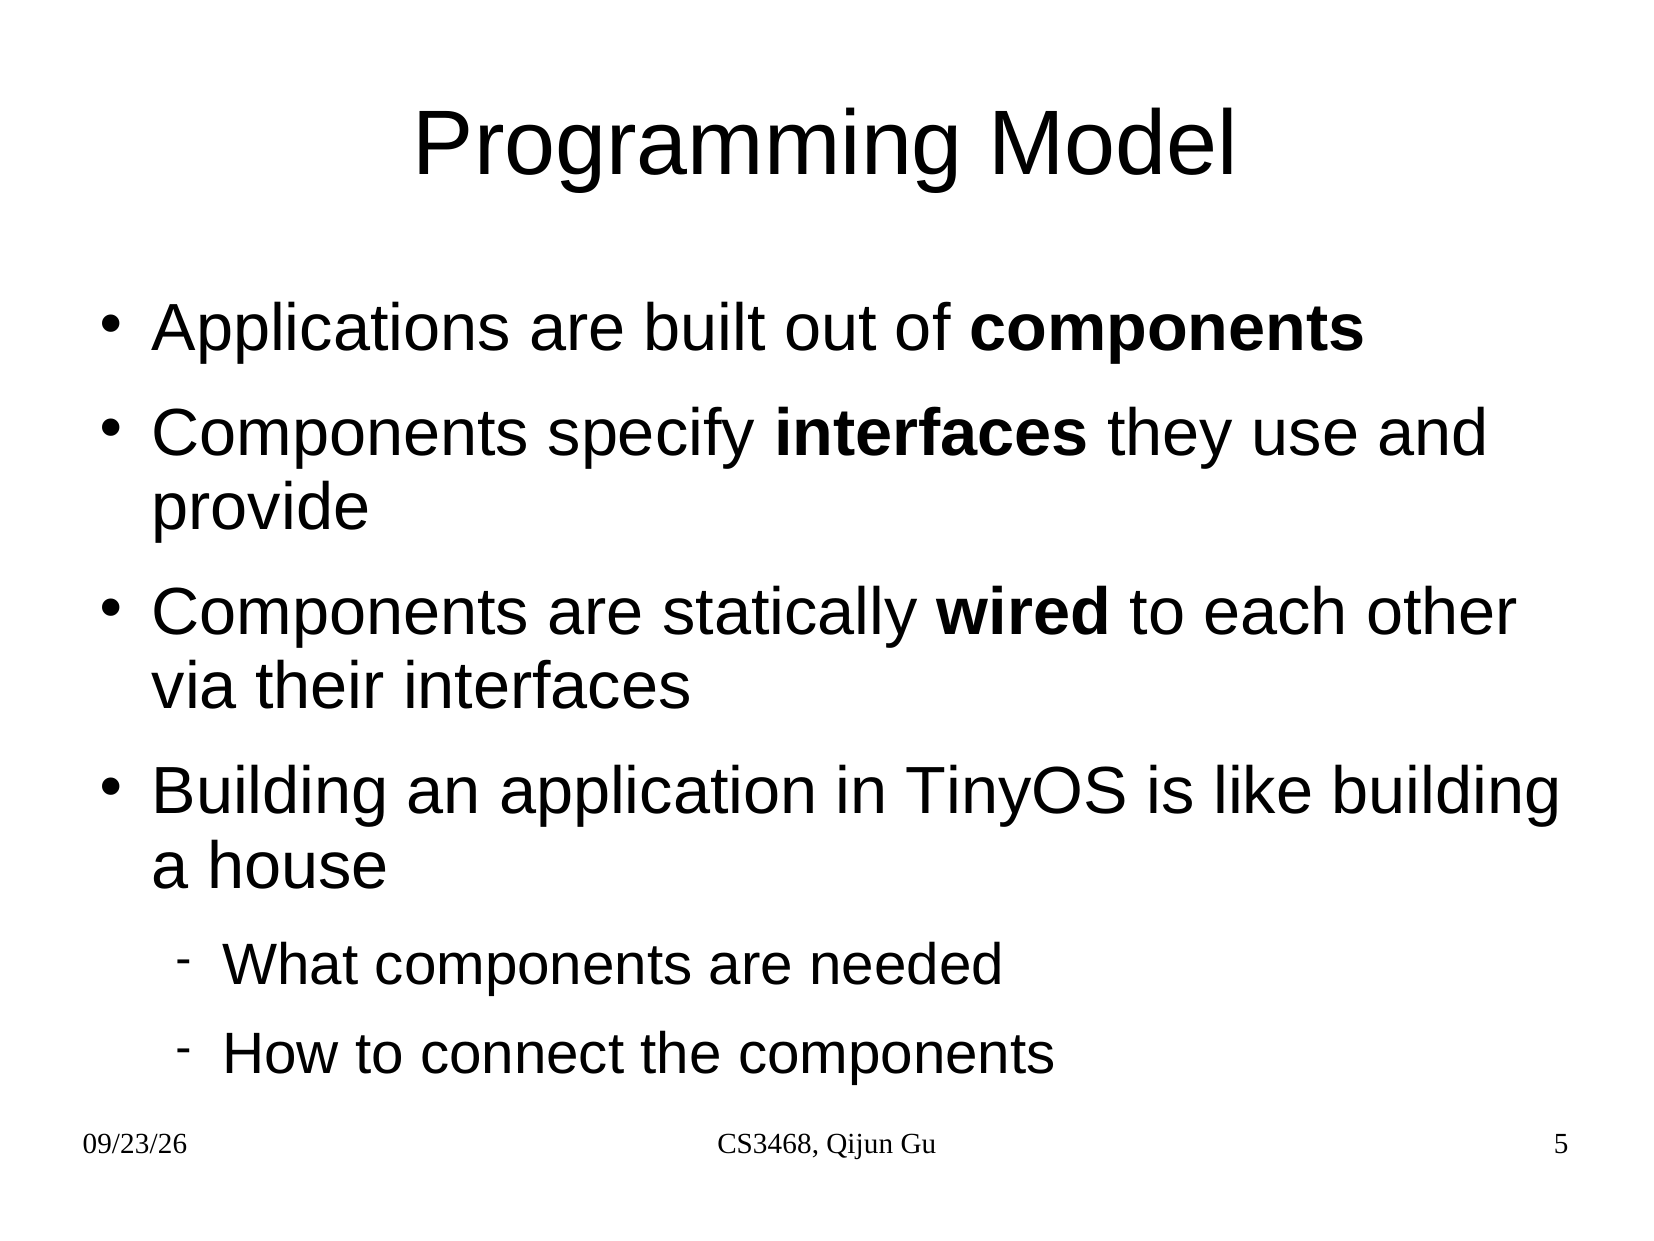

# Programming Model
Applications are built out of components
Components specify interfaces they use and provide
Components are statically wired to each other via their interfaces
Building an application in TinyOS is like building a house
What components are needed
How to connect the components
CS3468, Qijun Gu
5